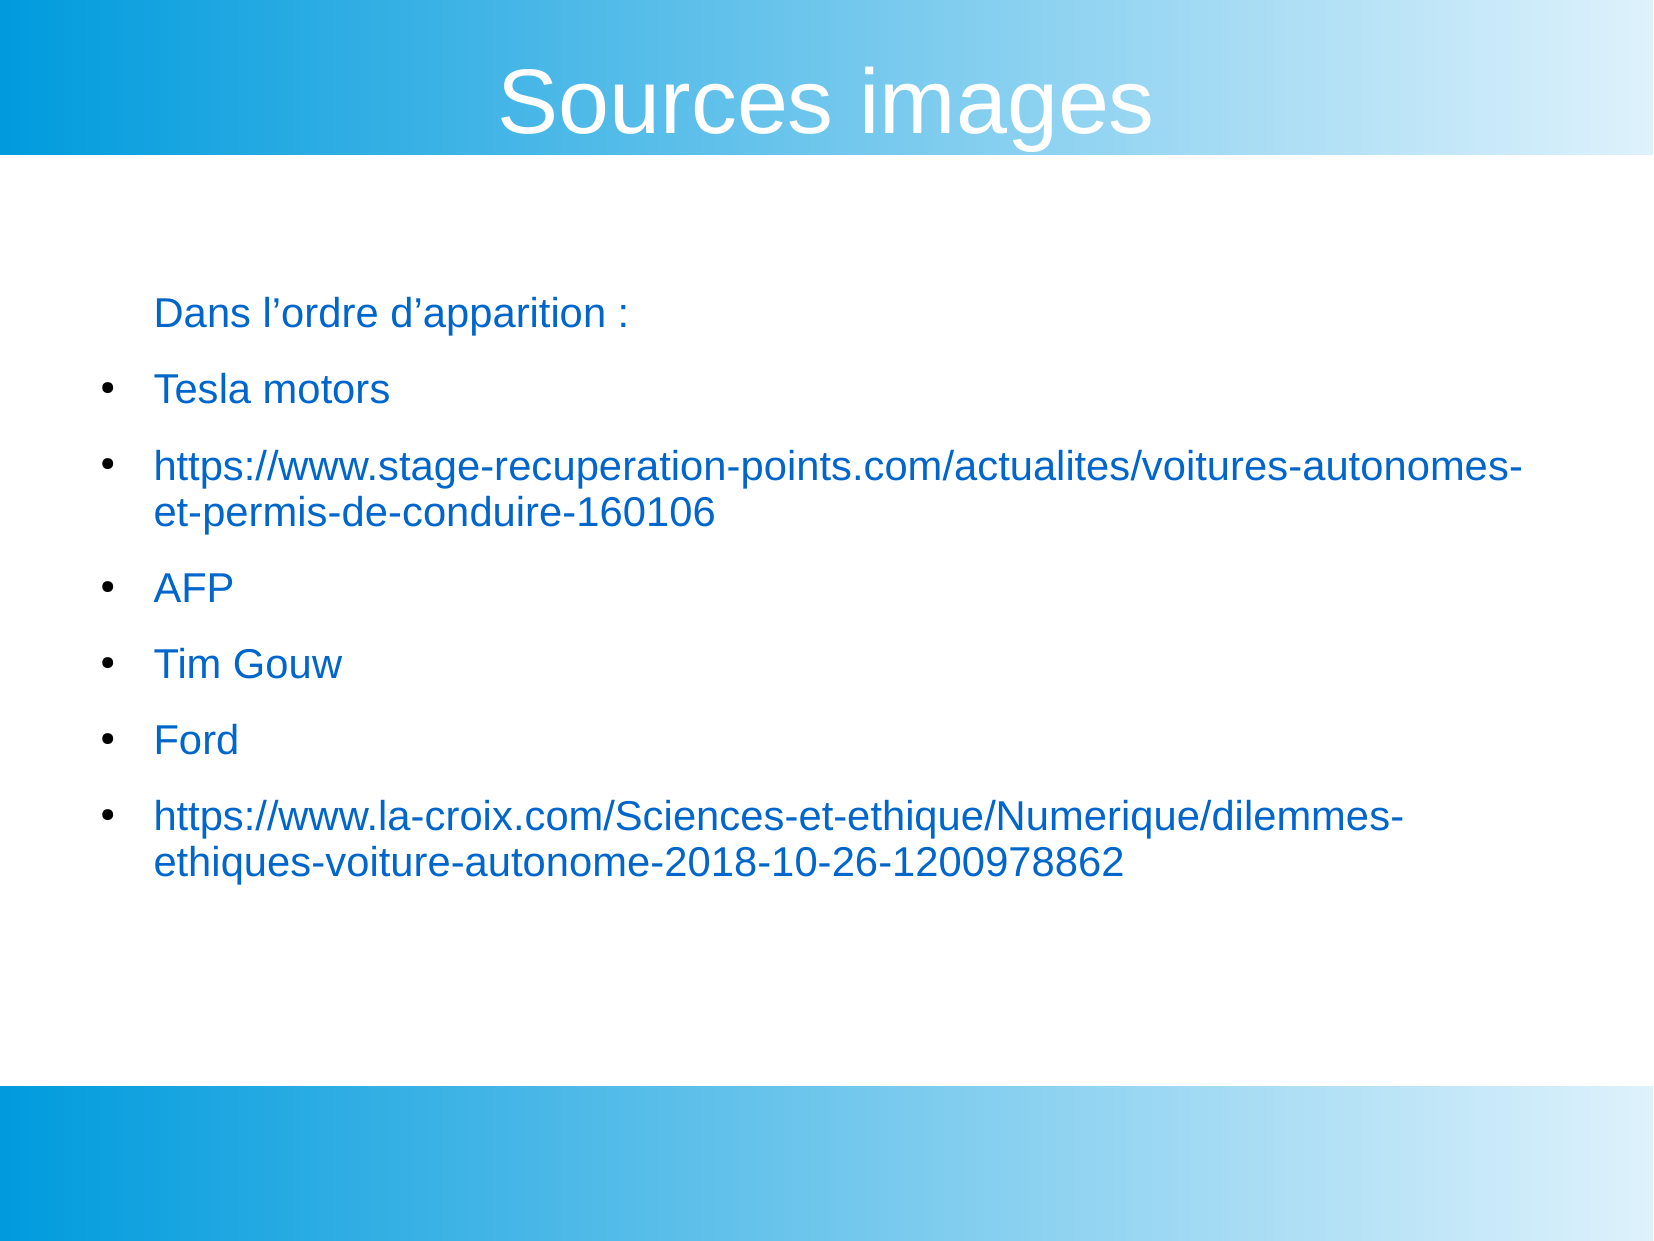

# Sources images
Dans l’ordre d’apparition :
Tesla motors
https://www.stage-recuperation-points.com/actualites/voitures-autonomes-et-permis-de-conduire-160106
AFP
Tim Gouw
Ford
https://www.la-croix.com/Sciences-et-ethique/Numerique/dilemmes-ethiques-voiture-autonome-2018-10-26-1200978862